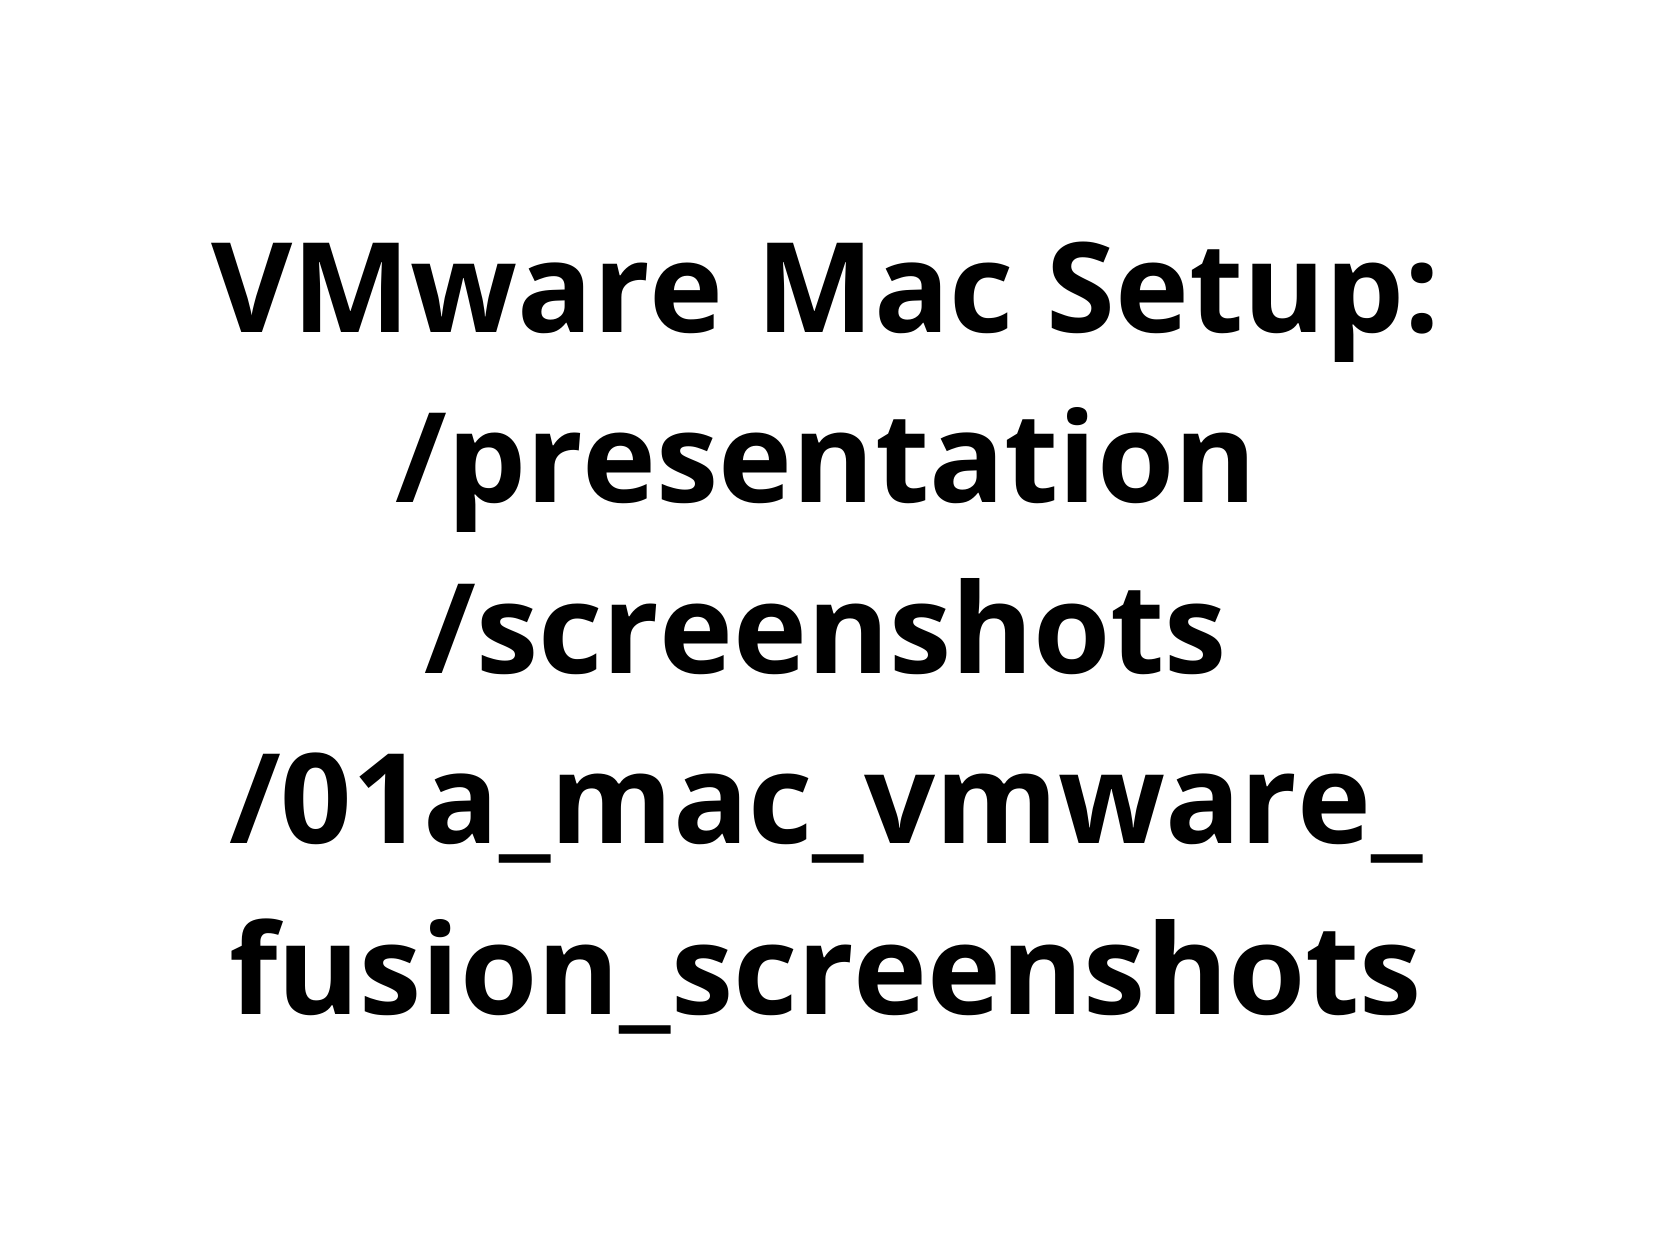

# VMware Mac Setup: /presentation /screenshots /01a_mac_vmware_ fusion_screenshots